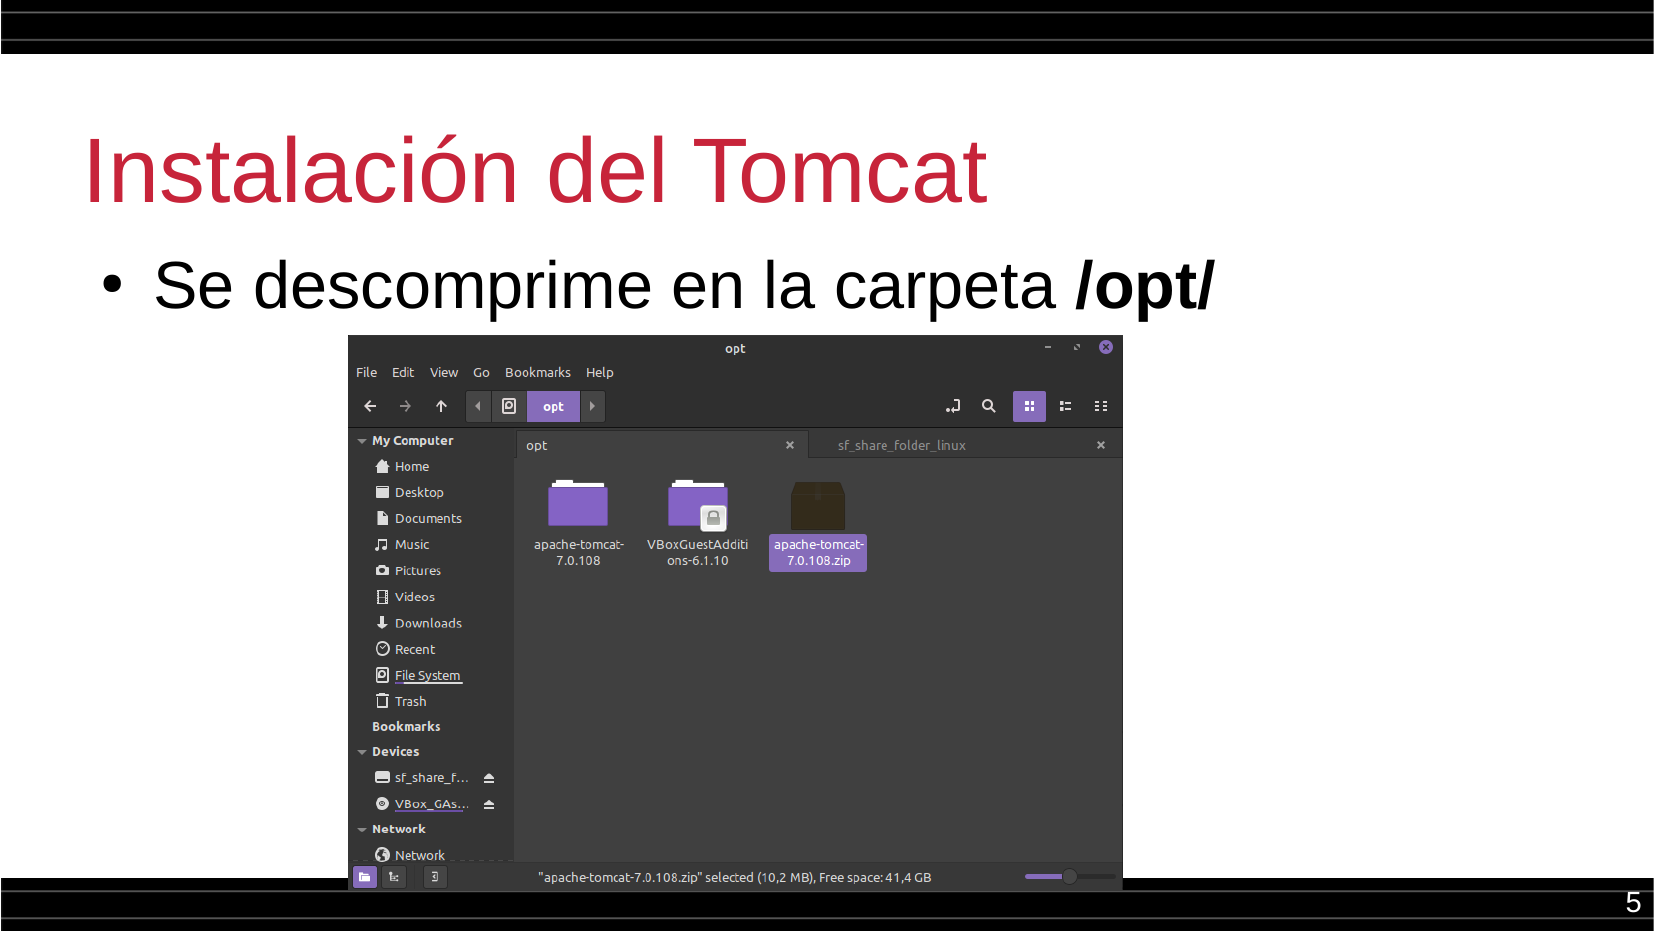

# Instalación del Tomcat
Se descomprime en la carpeta /opt/